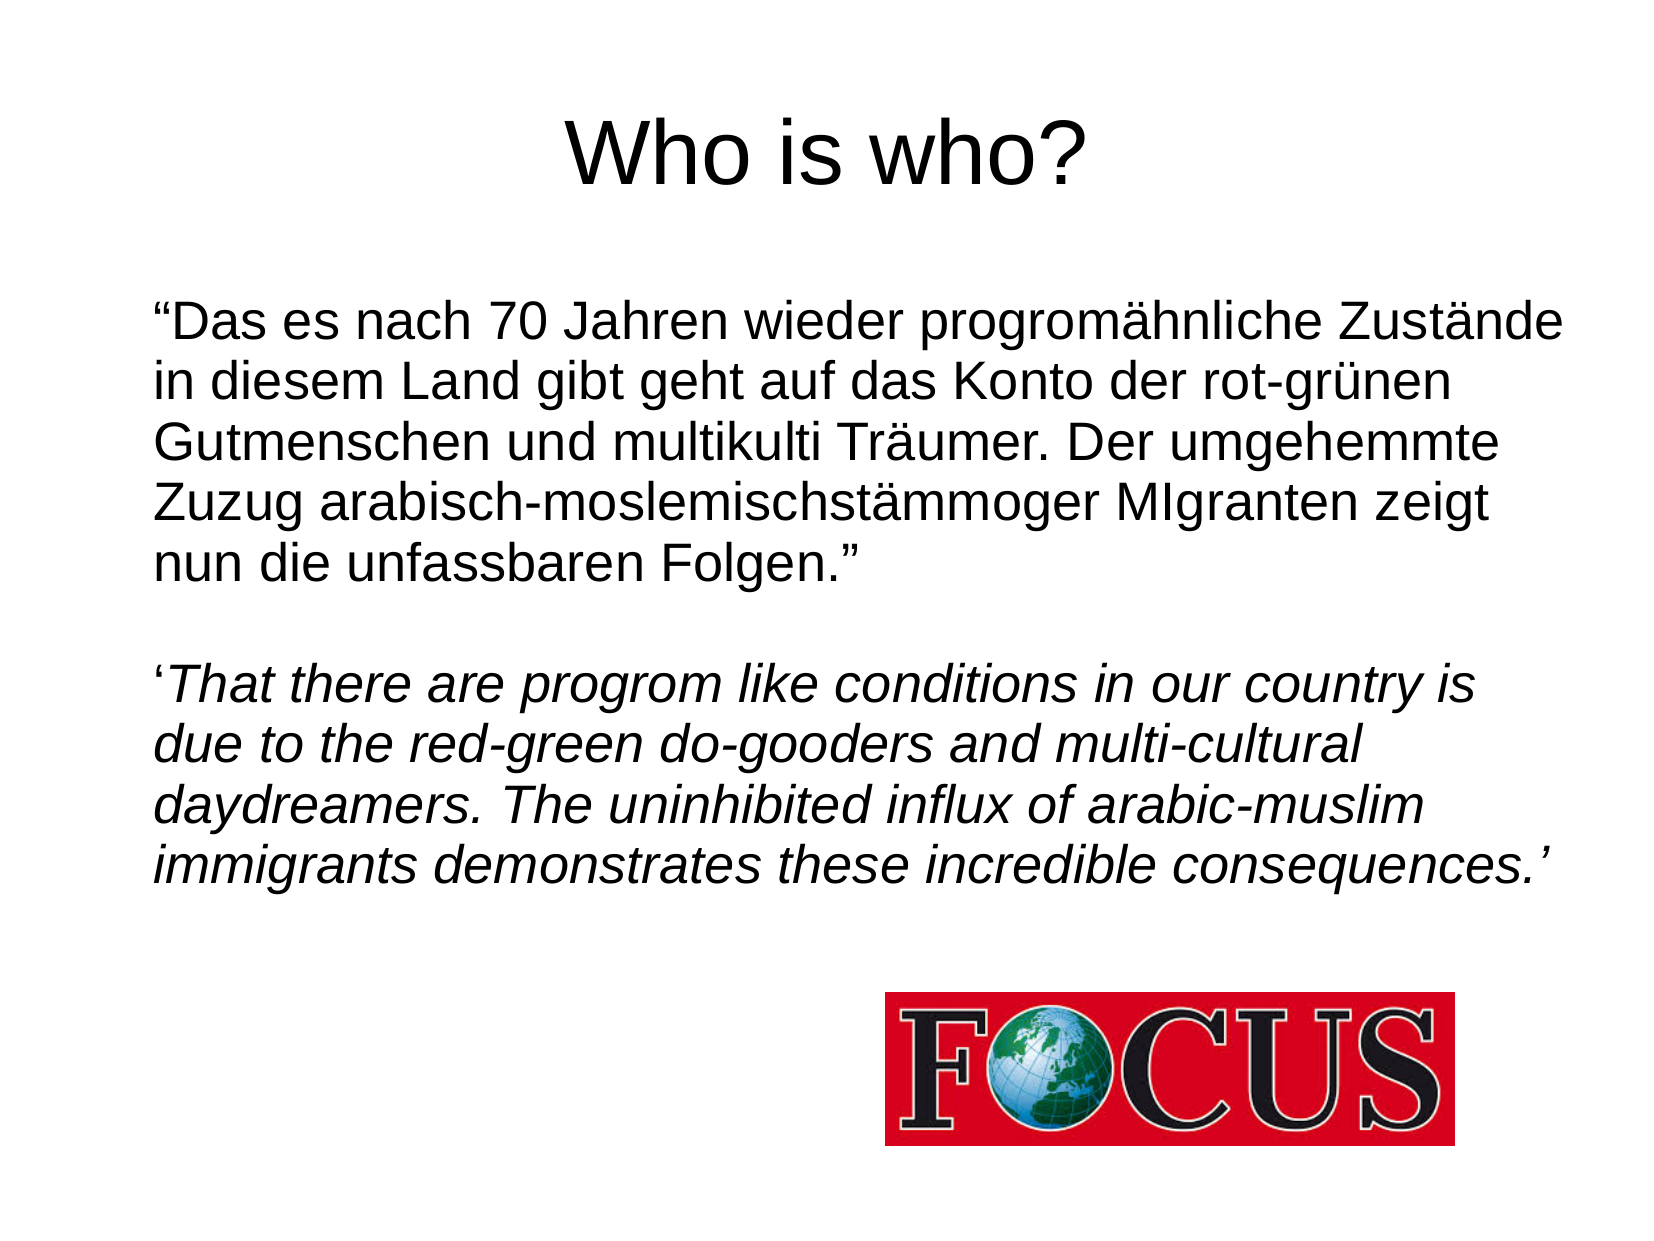

# Who is who?
“Das es nach 70 Jahren wieder progromähnliche Zustände in diesem Land gibt geht auf das Konto der rot-grünen Gutmenschen und multikulti Träumer. Der umgehemmte Zuzug arabisch-moslemischstämmoger MIgranten zeigt nun die unfassbaren Folgen.”
‘That there are progrom like conditions in our country is due to the red-green do-gooders and multi-cultural daydreamers. The uninhibited influx of arabic-muslim immigrants demonstrates these incredible consequences.’